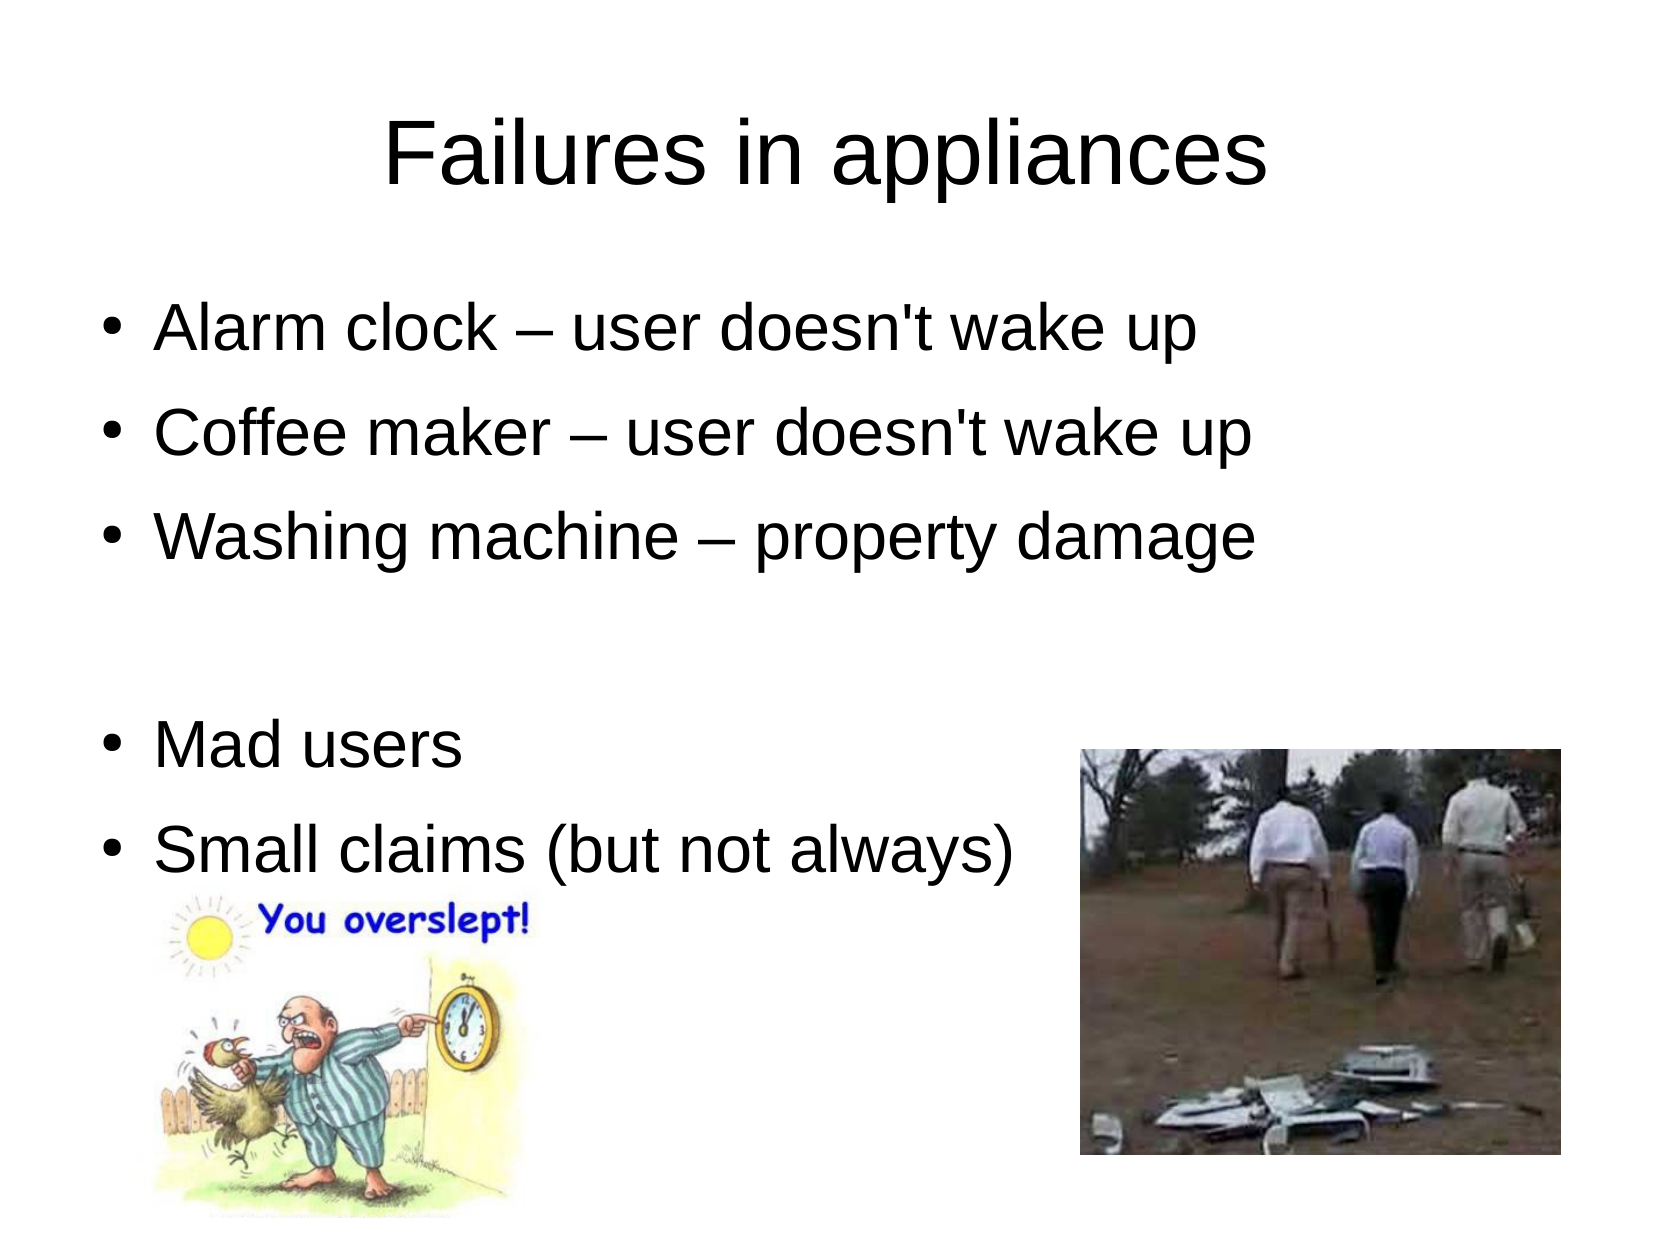

# Failures in appliances
Alarm clock – user doesn't wake up
Coffee maker – user doesn't wake up
Washing machine – property damage
Mad users
Small claims (but not always)